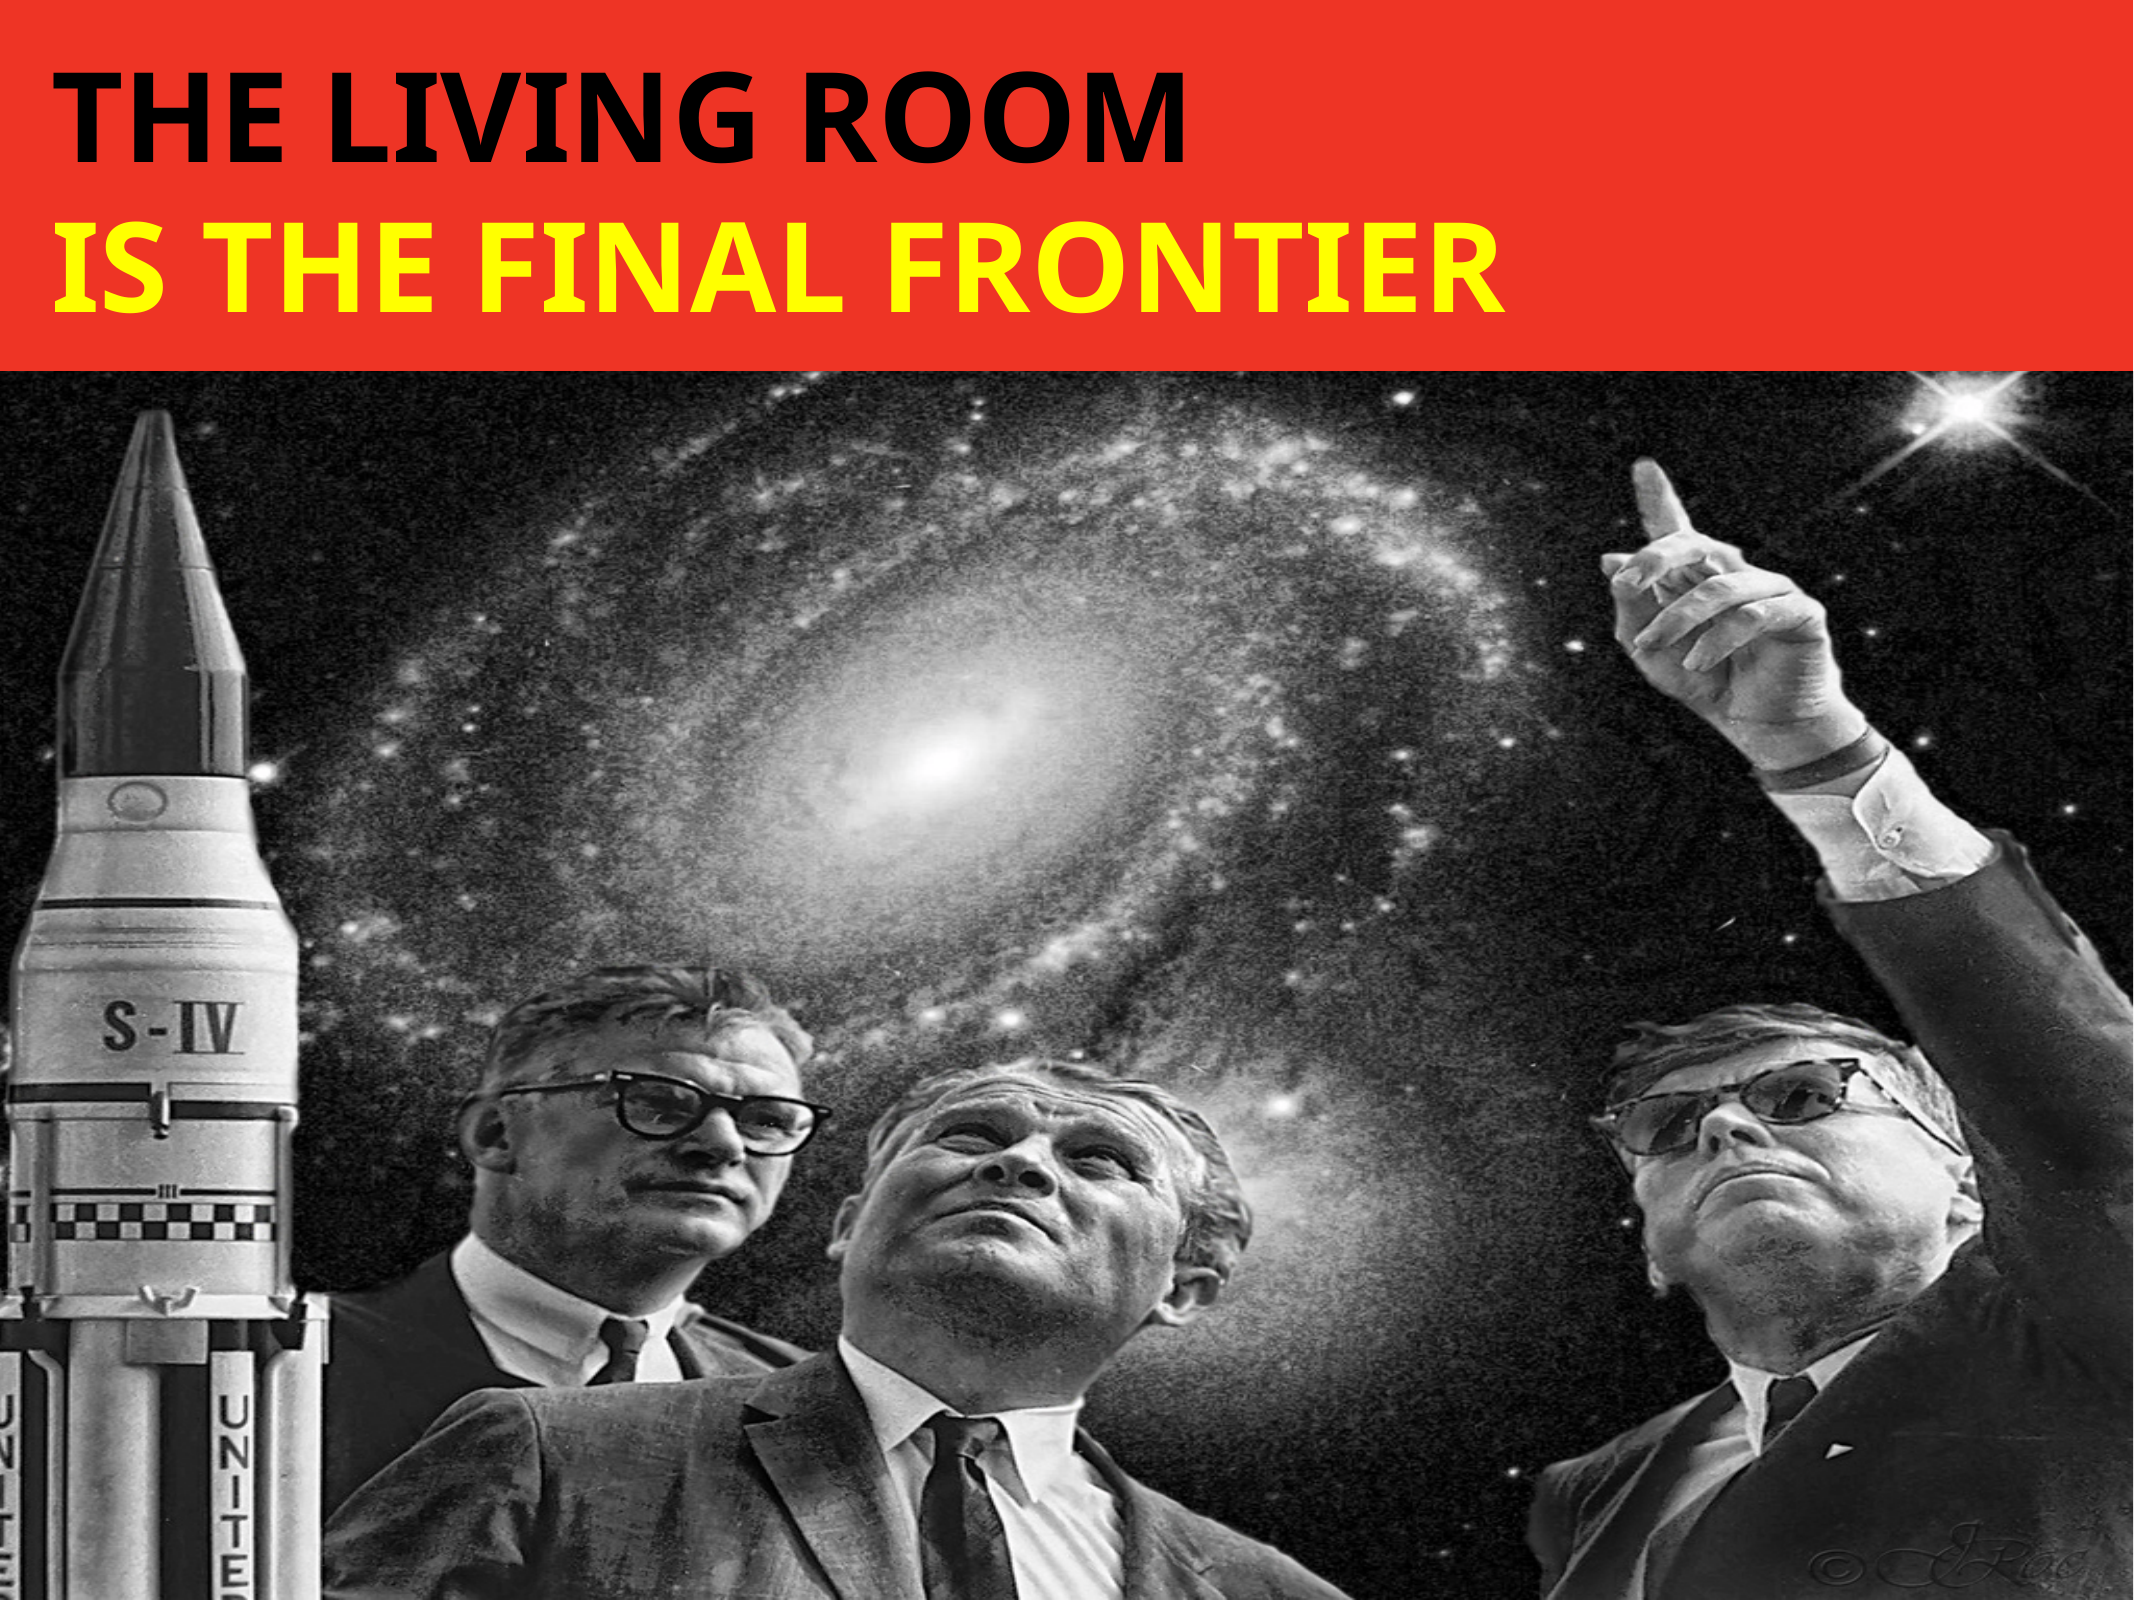

THE LIVING ROOM
IS THE FINAL FRONTIER